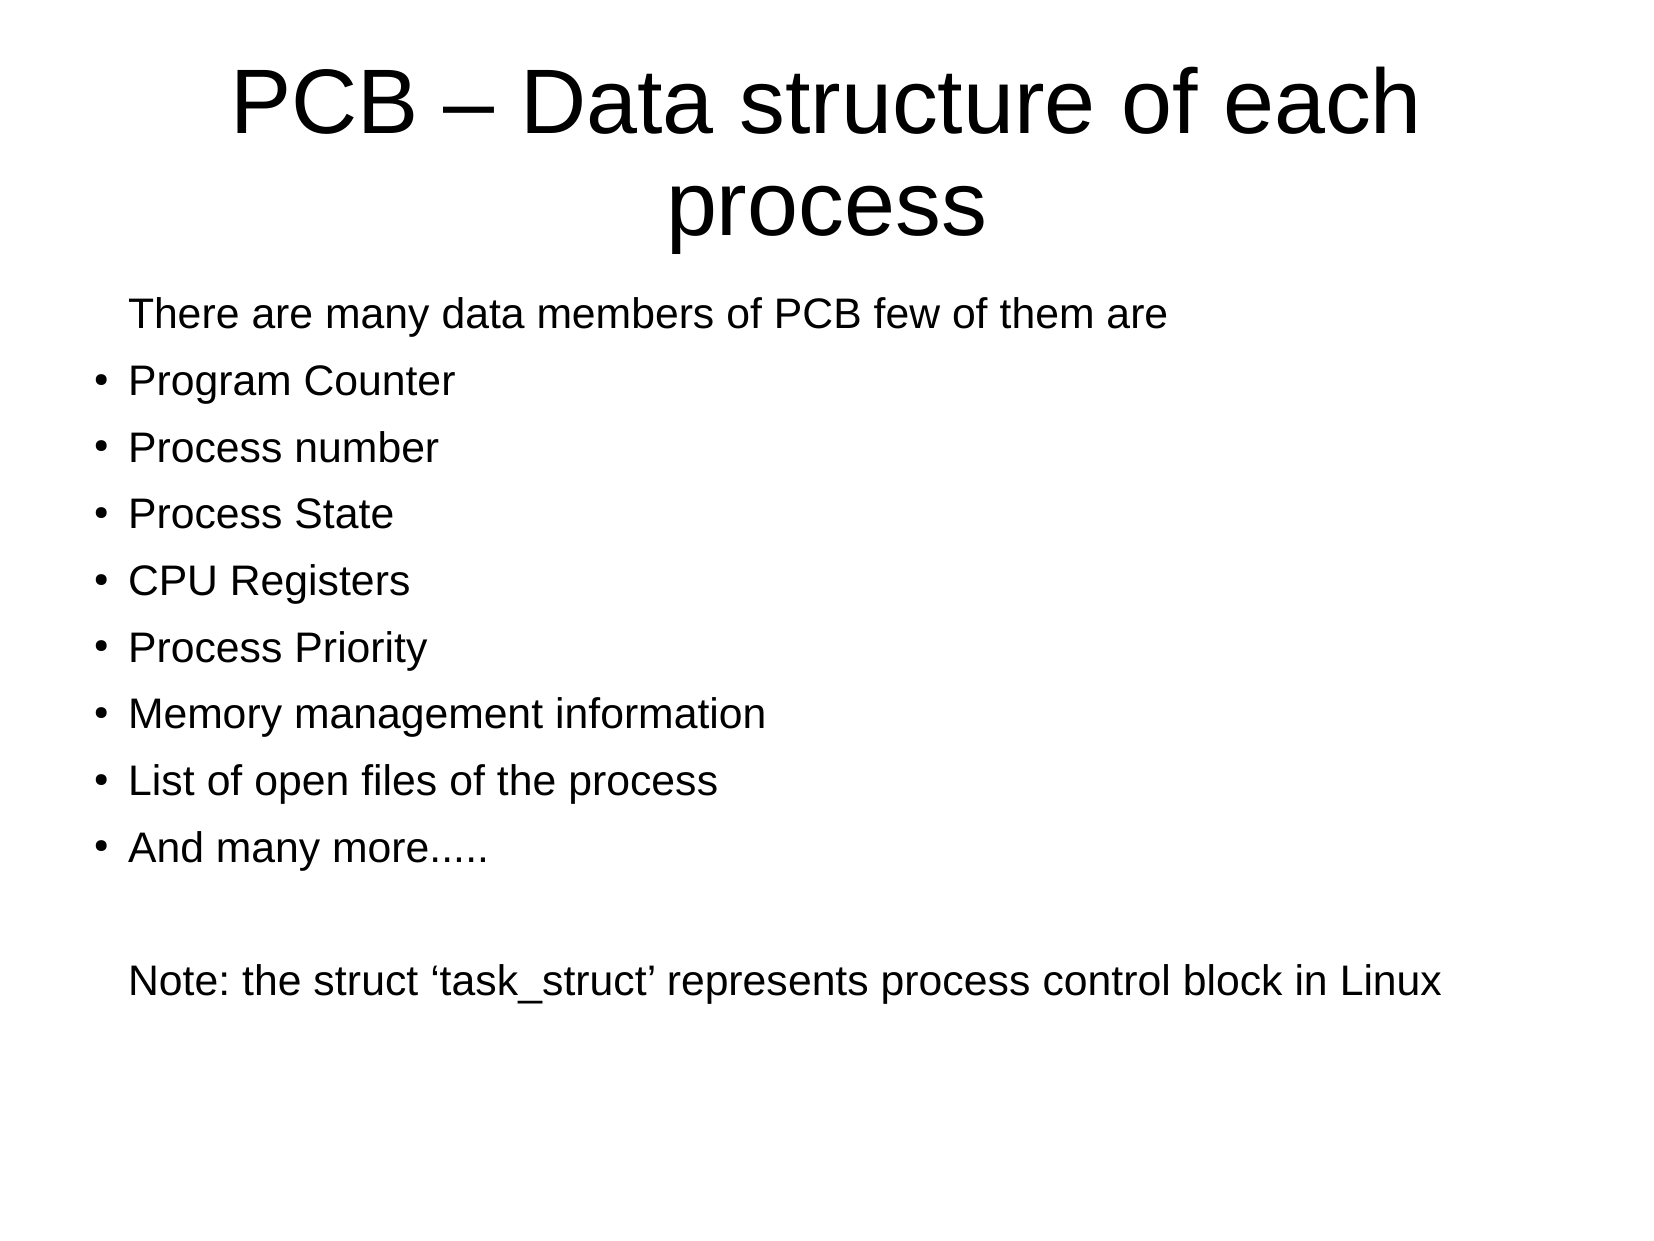

# PCB – Data structure of each process
There are many data members of PCB few of them are
Program Counter
Process number
Process State
CPU Registers
Process Priority
Memory management information
List of open files of the process
And many more.....
Note: the struct ‘task_struct’ represents process control block in Linux